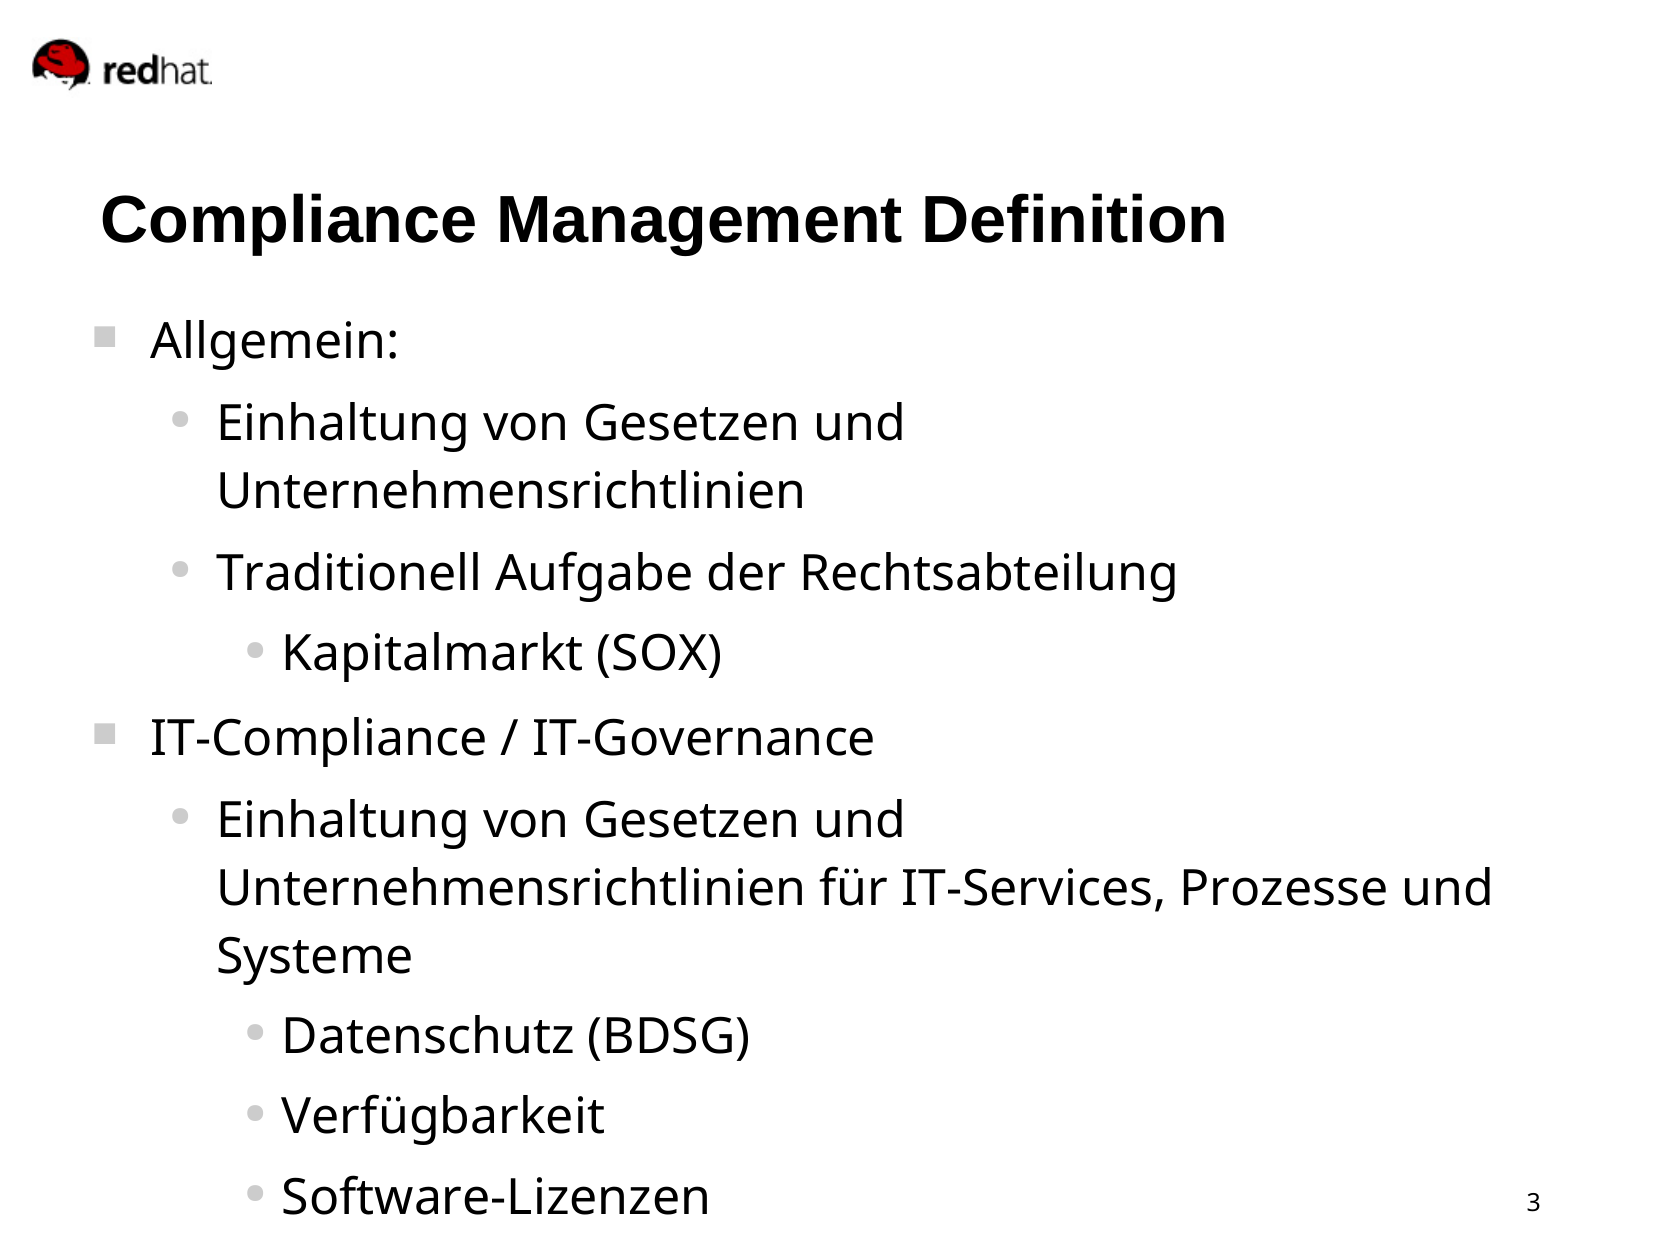

# Compliance Management Definition
Allgemein:
Einhaltung von Gesetzen und Unternehmensrichtlinien
Traditionell Aufgabe der Rechtsabteilung
Kapitalmarkt (SOX)
IT-Compliance / IT-Governance
Einhaltung von Gesetzen und Unternehmensrichtlinien für IT-Services, Prozesse und Systeme
Datenschutz (BDSG)
Verfügbarkeit
Software-Lizenzen
IT-Sicherheit